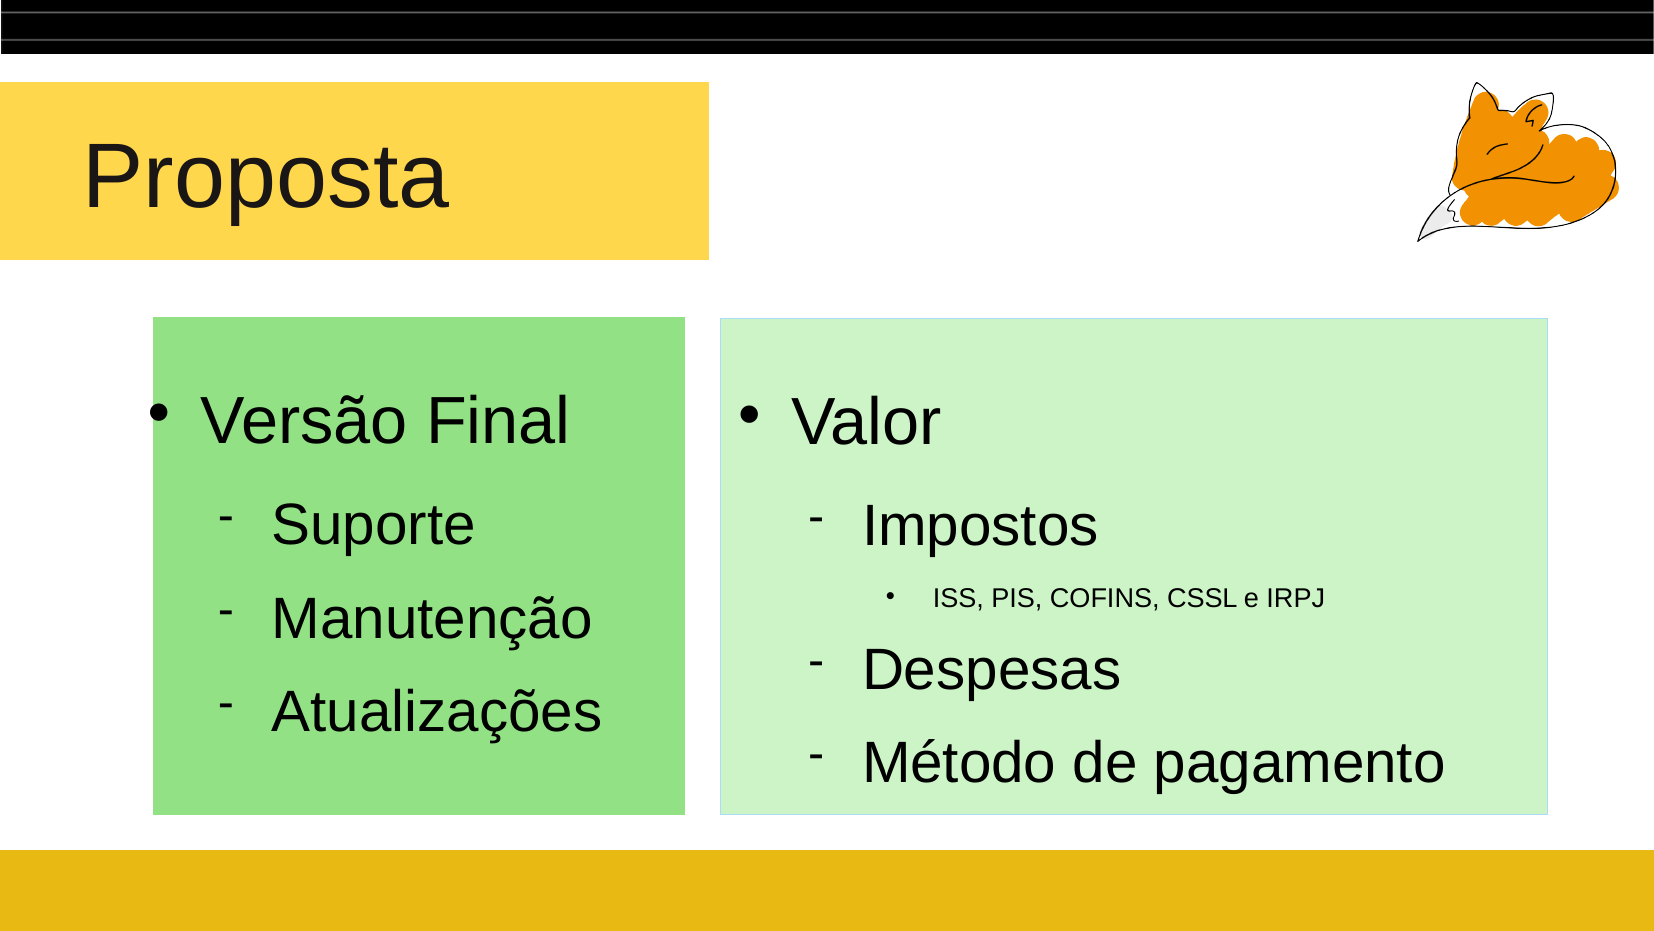

Proposta
Versão Final
Suporte
Manutenção
Atualizações
Valor
Impostos
ISS, PIS, COFINS, CSSL e IRPJ
Despesas
Método de pagamento